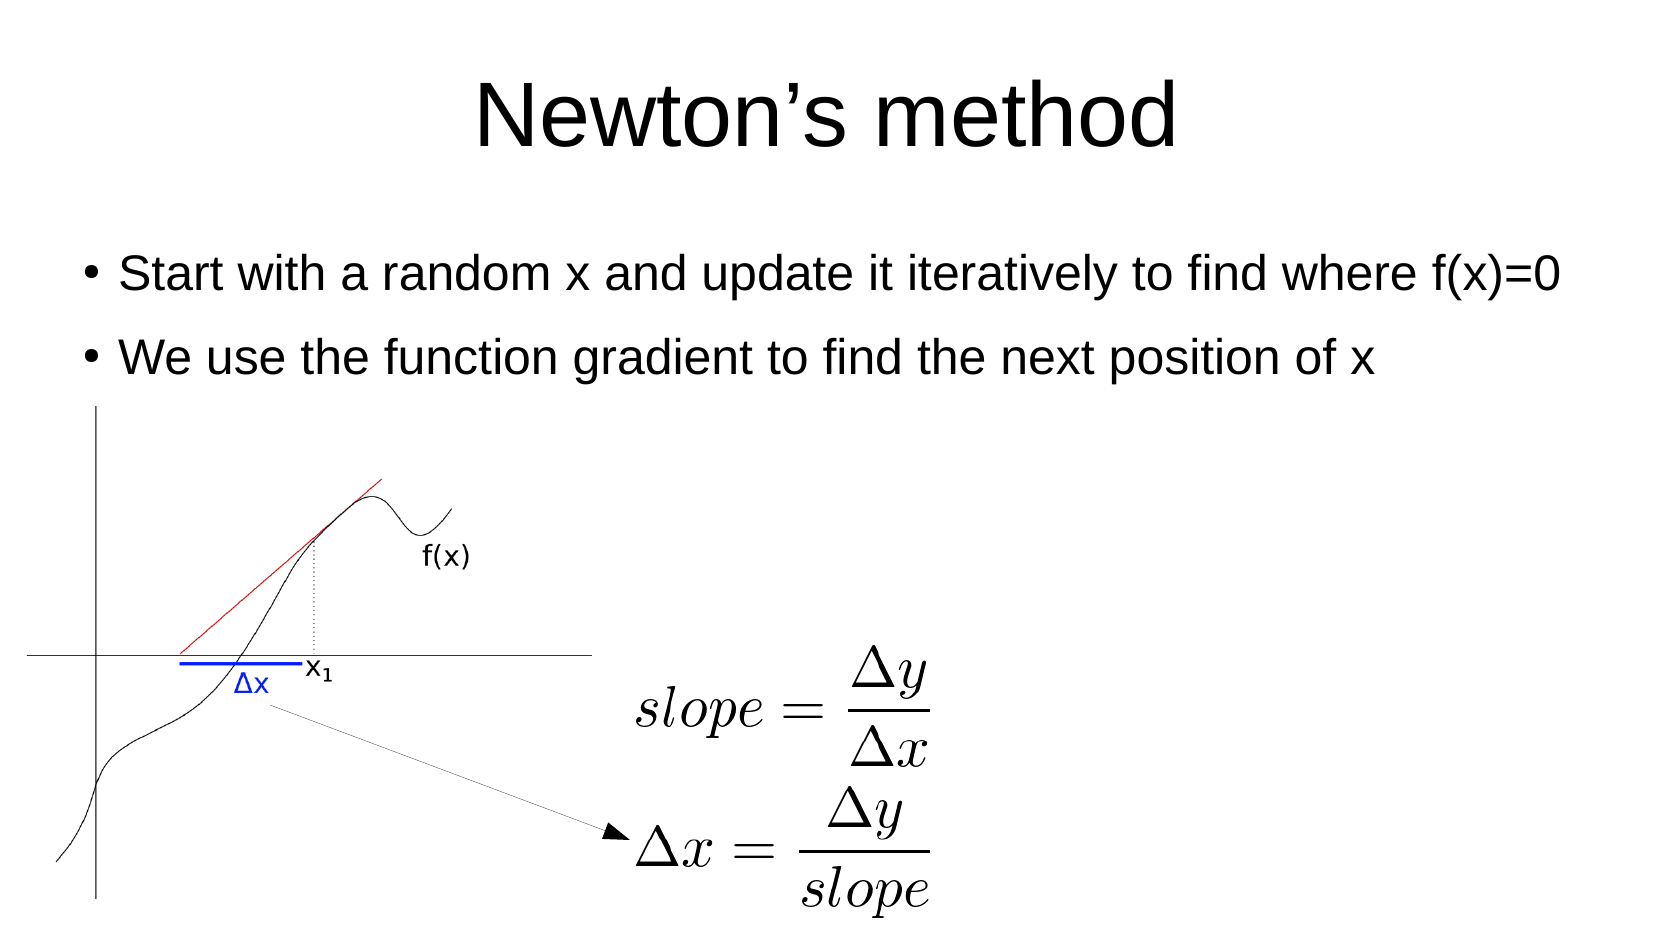

# Newton’s method
Start with a random x and update it iteratively to find where f(x)=0
We use the function gradient to find the next position of x